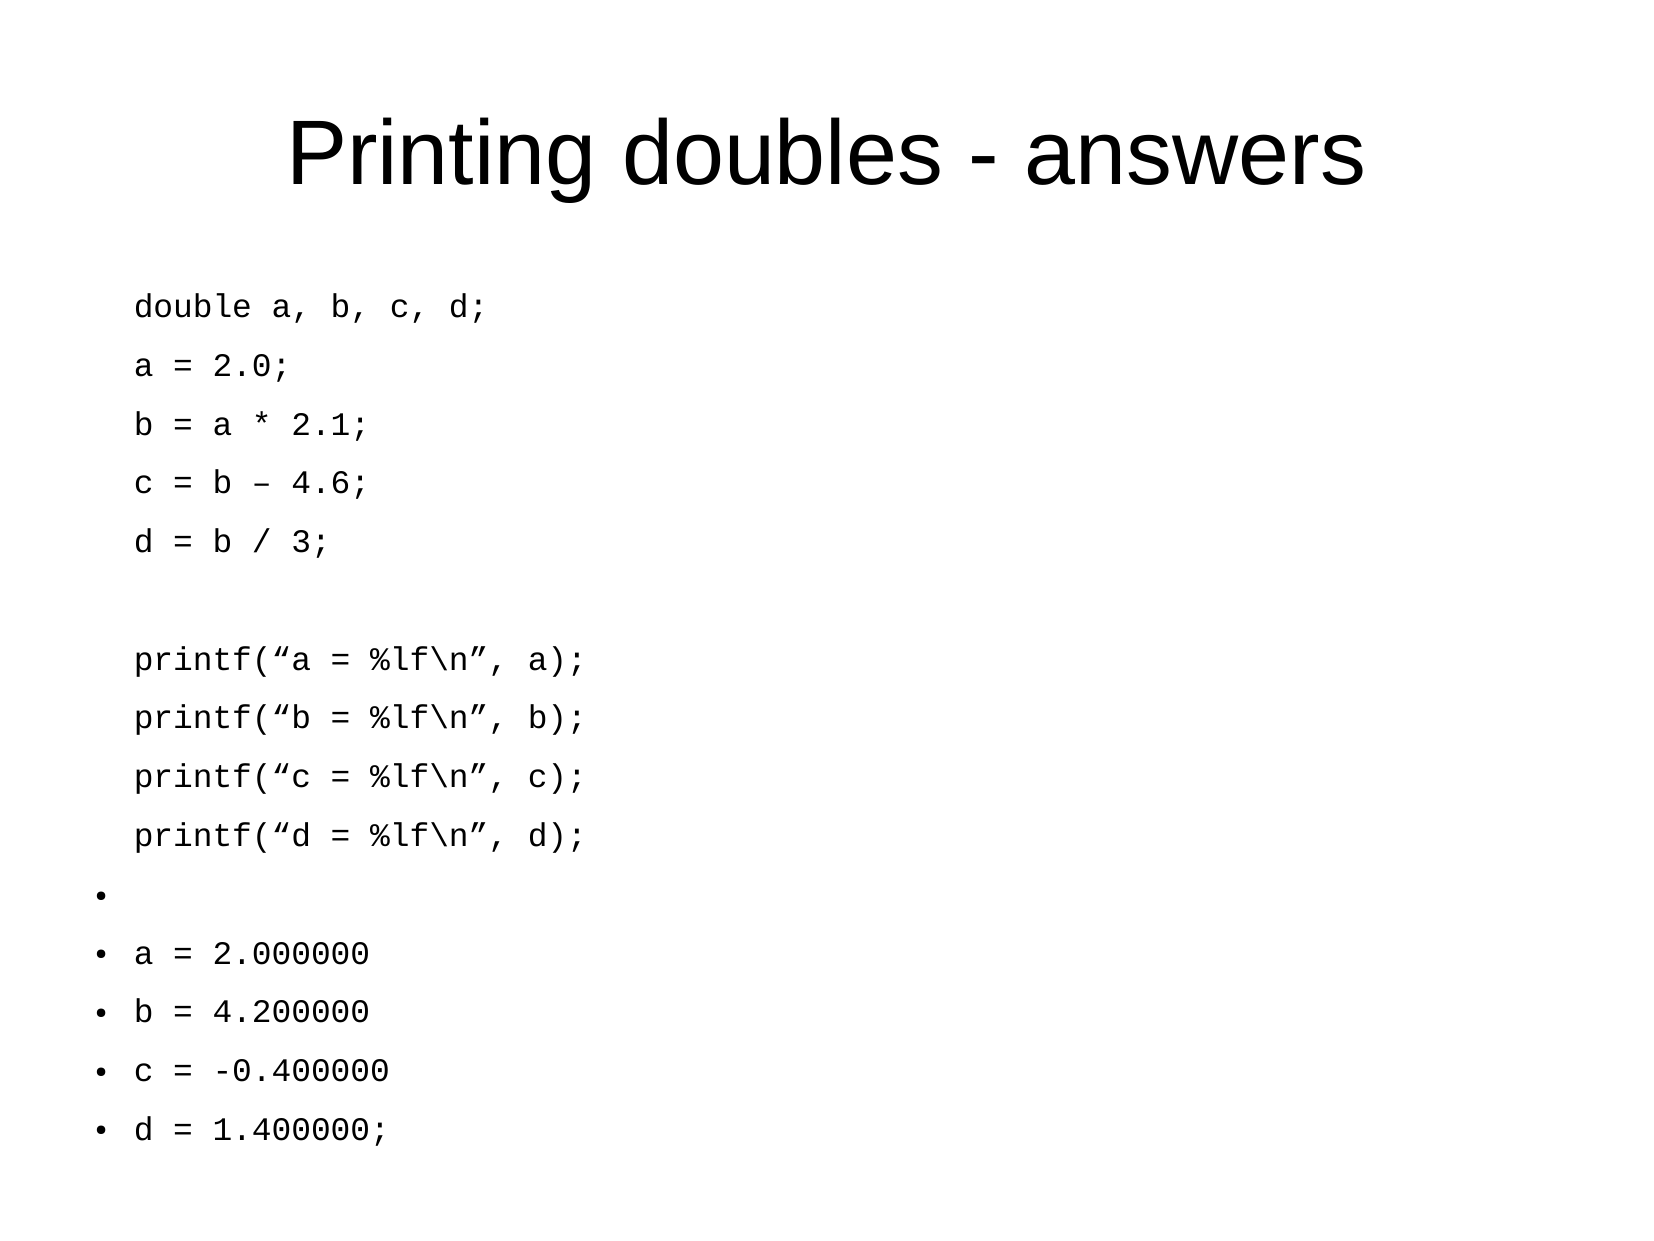

# Printing doubles - answers
double a, b, c, d;
a = 2.0;
b = a * 2.1;
c = b – 4.6;
d = b / 3;
printf(“a = %lf\n”, a);
printf(“b = %lf\n”, b);
printf(“c = %lf\n”, c);
printf(“d = %lf\n”, d);
a = 2.000000
b = 4.200000
c = -0.400000
d = 1.400000;